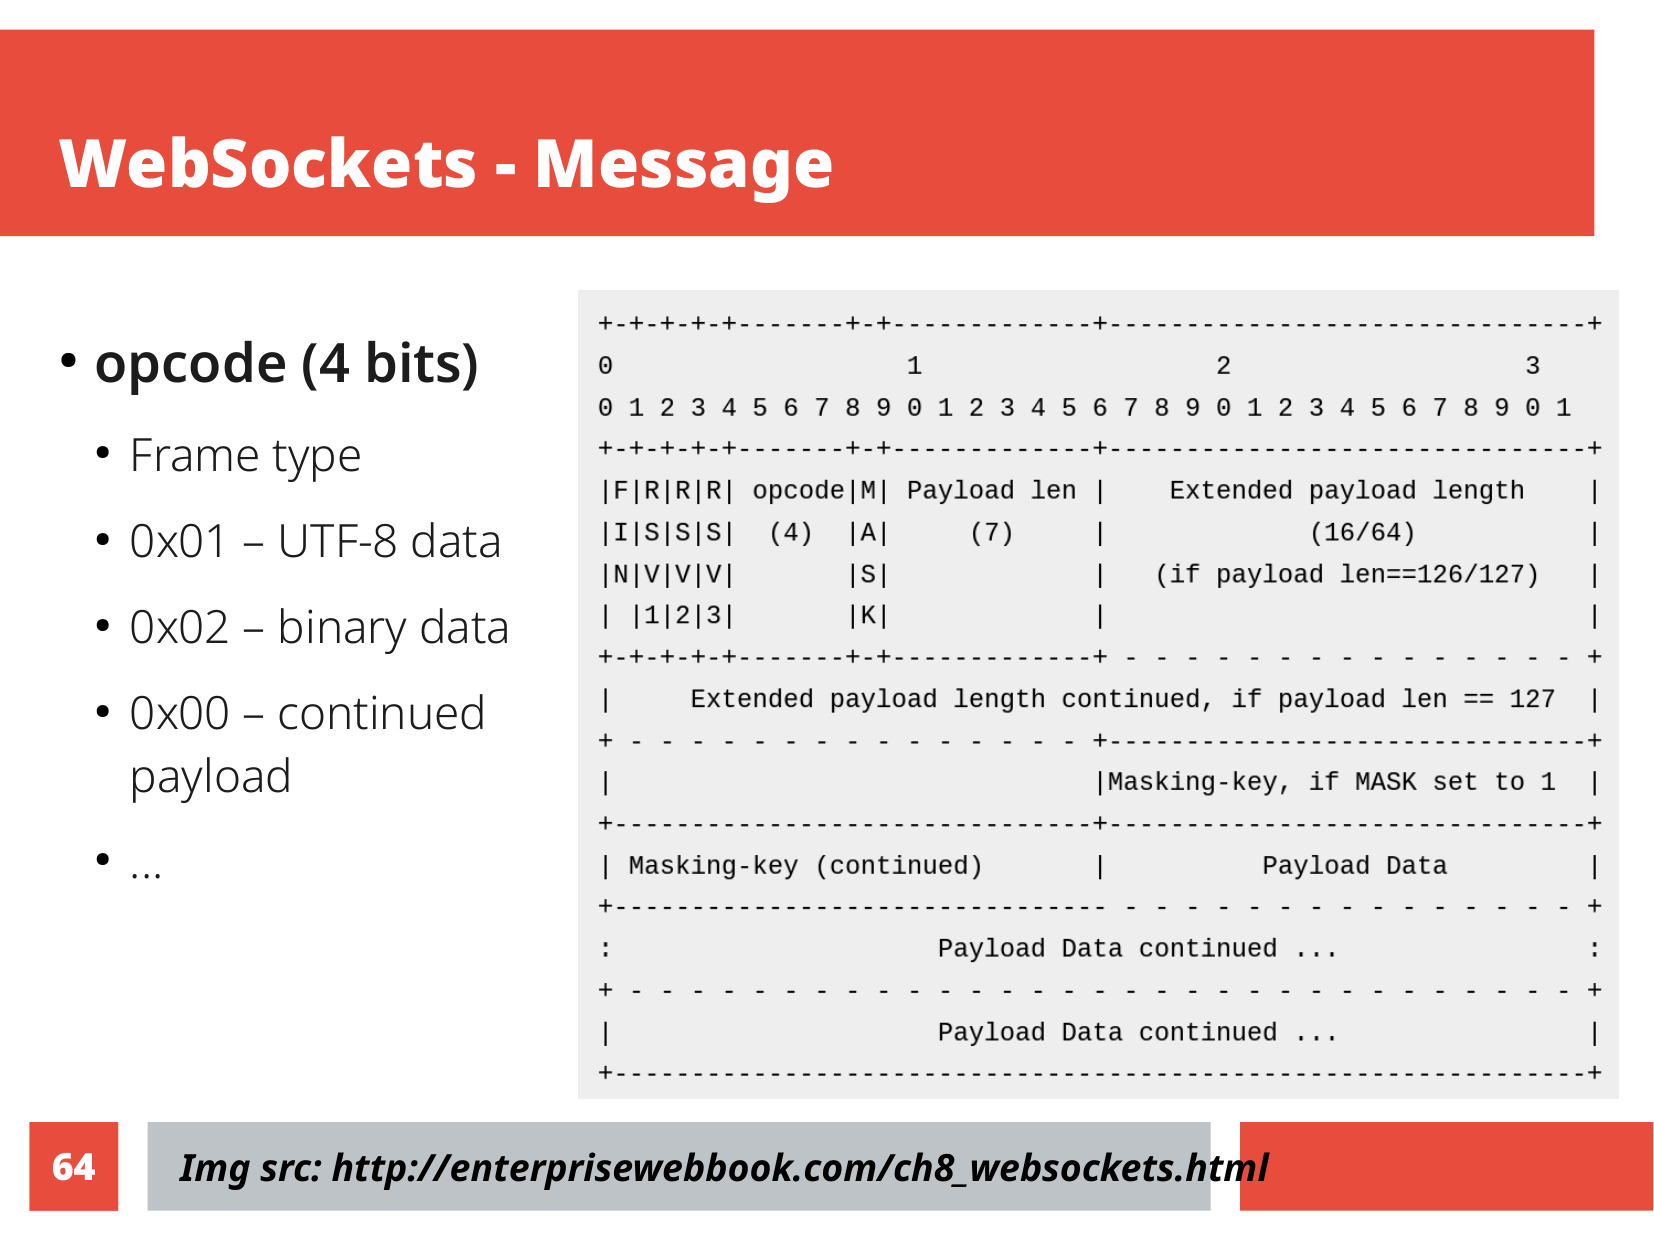

# WebSockets - Message
opcode (4 bits)
Frame type
0x01 – UTF-8 data
0x02 – binary data
0x00 – continued payload
...
64
Img src: http://enterprisewebbook.com/ch8_websockets.html